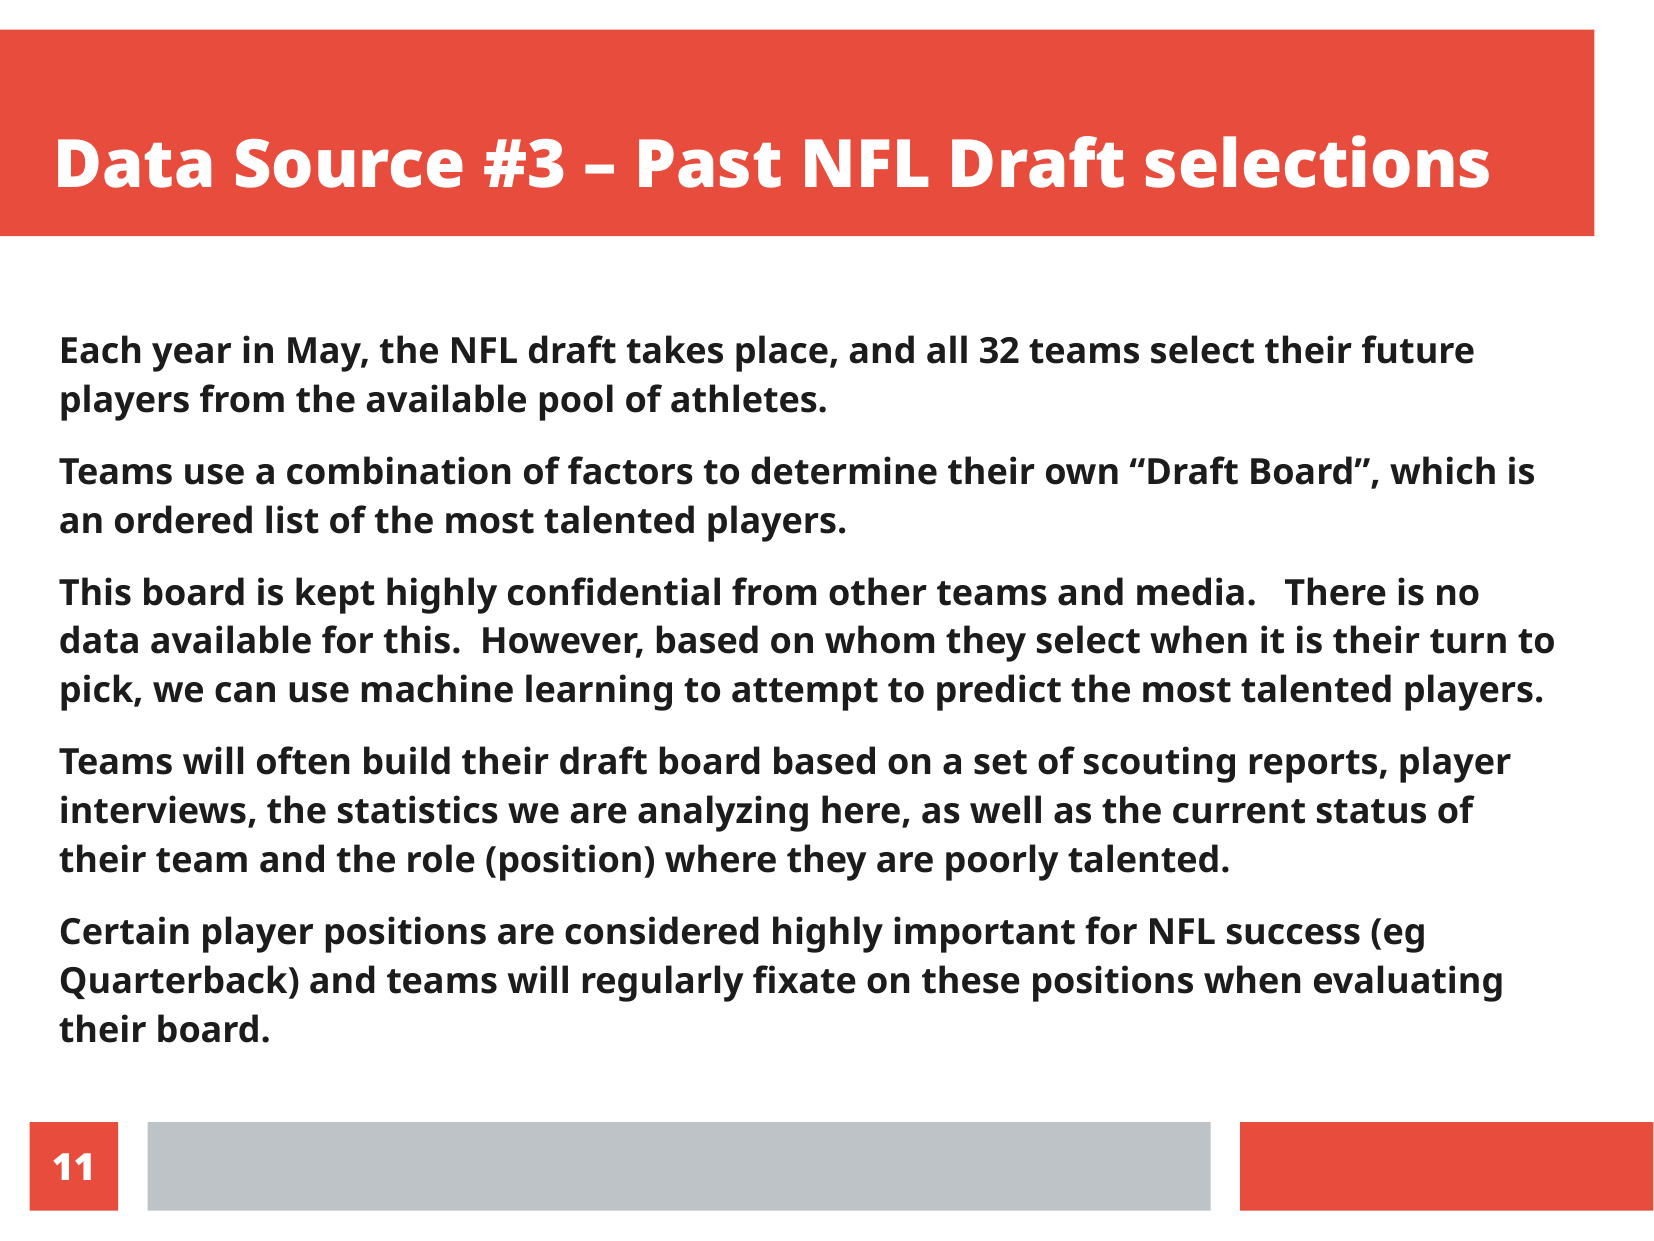

# Data Source #3 – Past NFL Draft selections
Each year in May, the NFL draft takes place, and all 32 teams select their future players from the available pool of athletes.
Teams use a combination of factors to determine their own “Draft Board”, which is an ordered list of the most talented players.
This board is kept highly confidential from other teams and media. There is no data available for this. However, based on whom they select when it is their turn to pick, we can use machine learning to attempt to predict the most talented players.
Teams will often build their draft board based on a set of scouting reports, player interviews, the statistics we are analyzing here, as well as the current status of their team and the role (position) where they are poorly talented.
Certain player positions are considered highly important for NFL success (eg Quarterback) and teams will regularly fixate on these positions when evaluating their board.
11